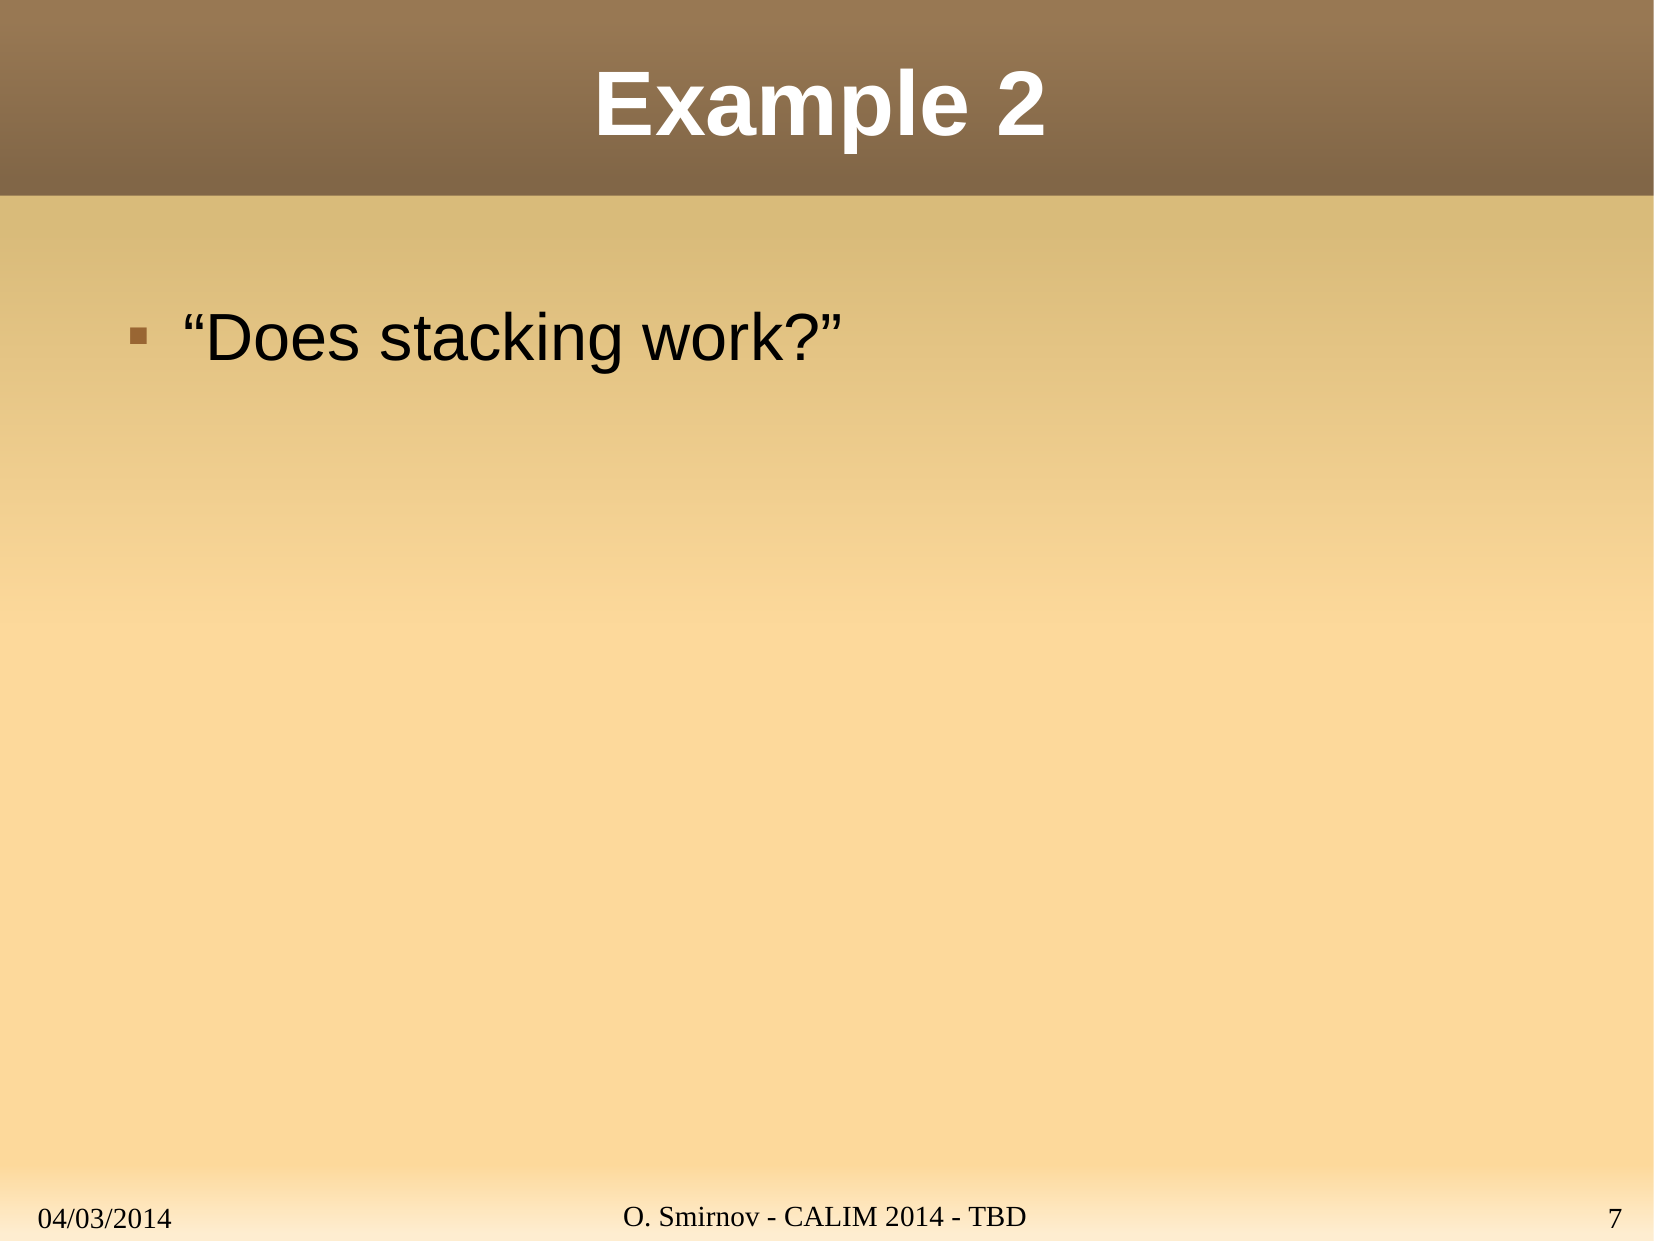

# Example 2
“Does stacking work?”
O. Smirnov - CALIM 2014 - TBD
04/03/2014
7